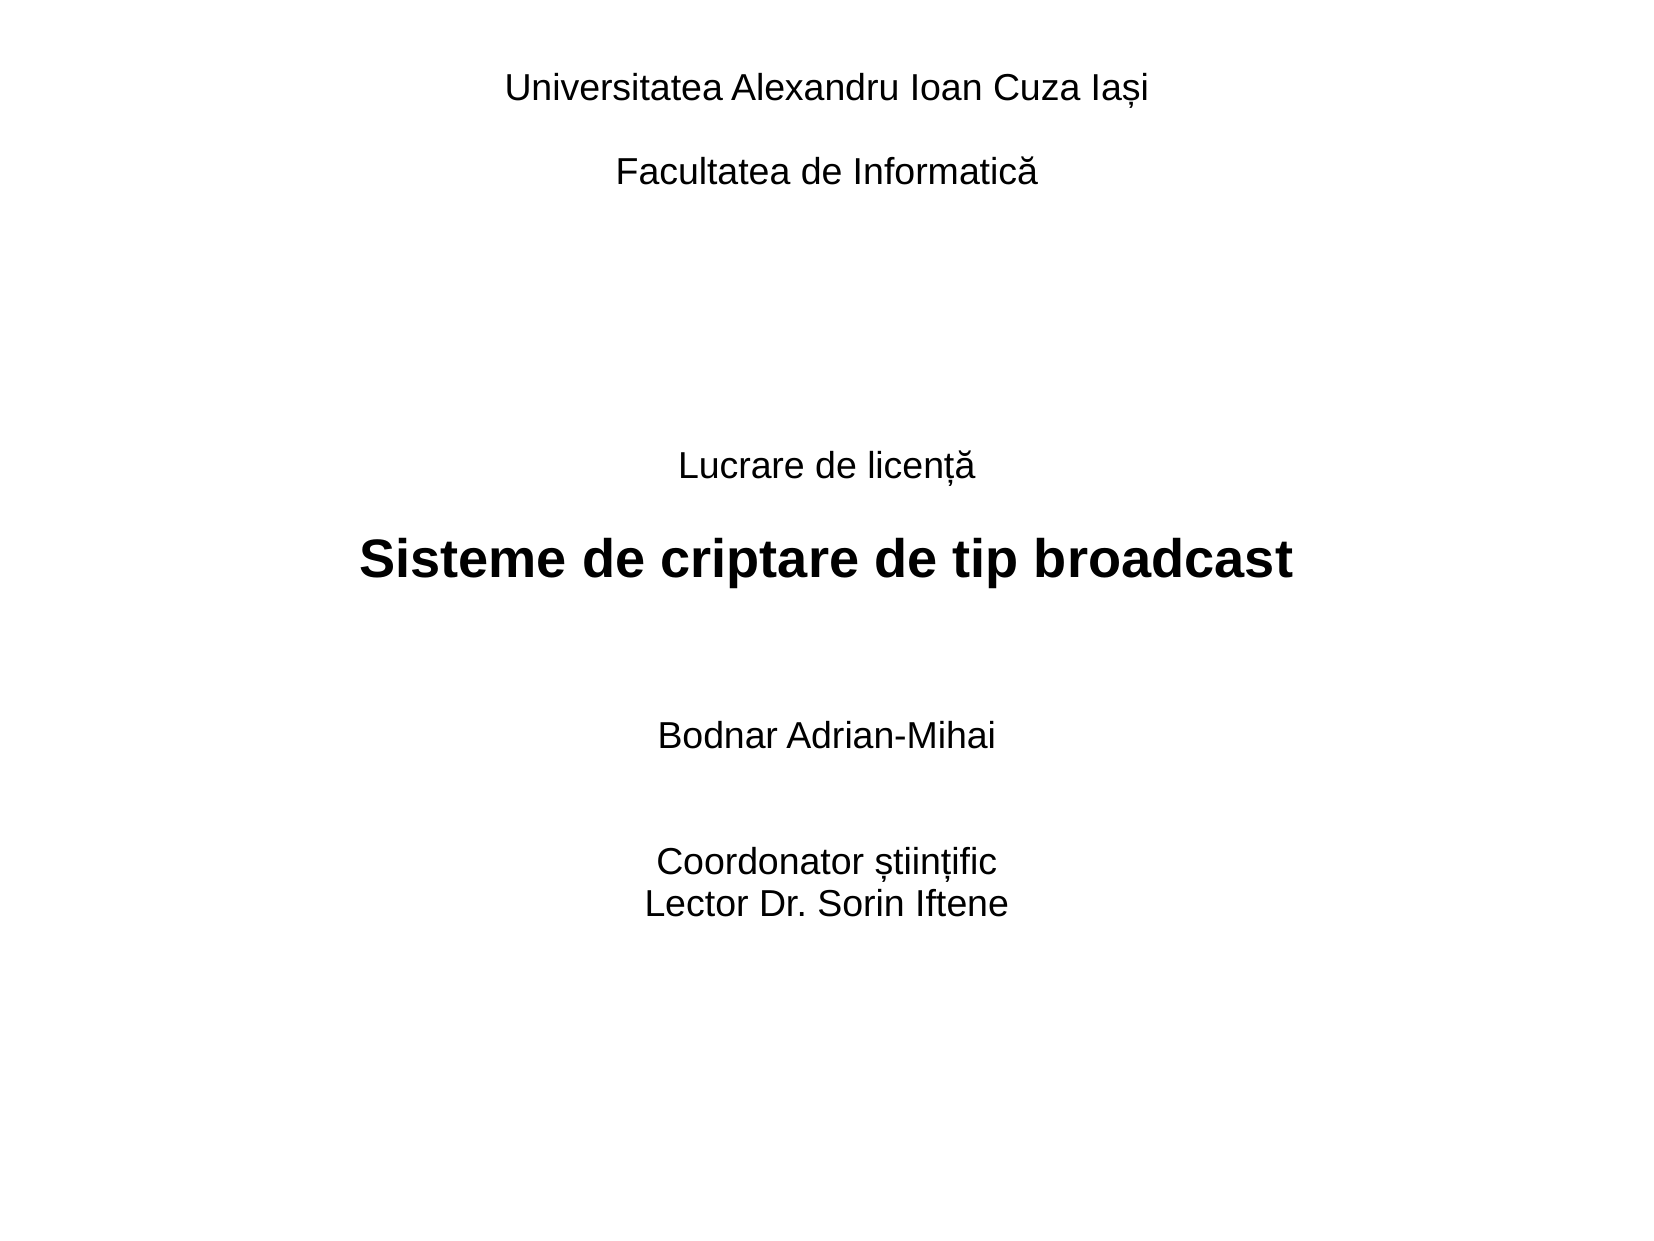

Universitatea Alexandru Ioan Cuza Iași
Facultatea de Informatică
Lucrare de licență
Sisteme de criptare de tip broadcast
Bodnar Adrian-Mihai
Coordonator științific
Lector Dr. Sorin Iftene